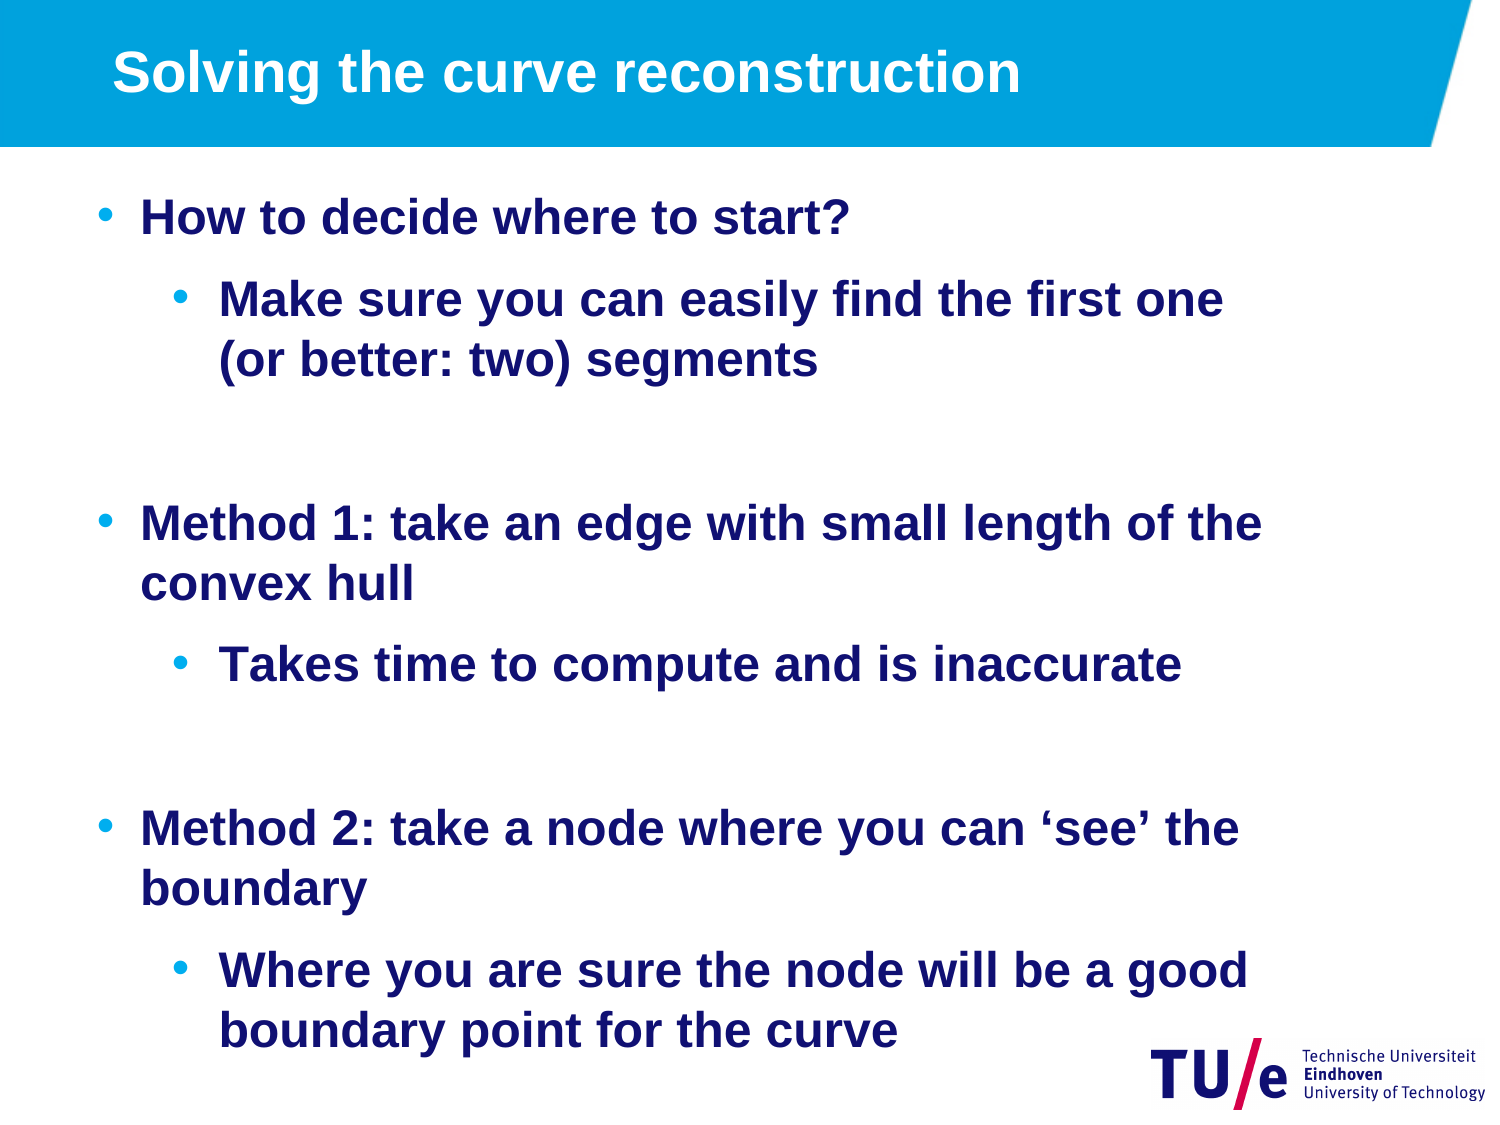

Solving the curve reconstruction
How to decide where to start?
Make sure you can easily find the first one (or better: two) segments
Method 1: take an edge with small length of the convex hull
Takes time to compute and is inaccurate
Method 2: take a node where you can ‘see’ the boundary
Where you are sure the node will be a good boundary point for the curve